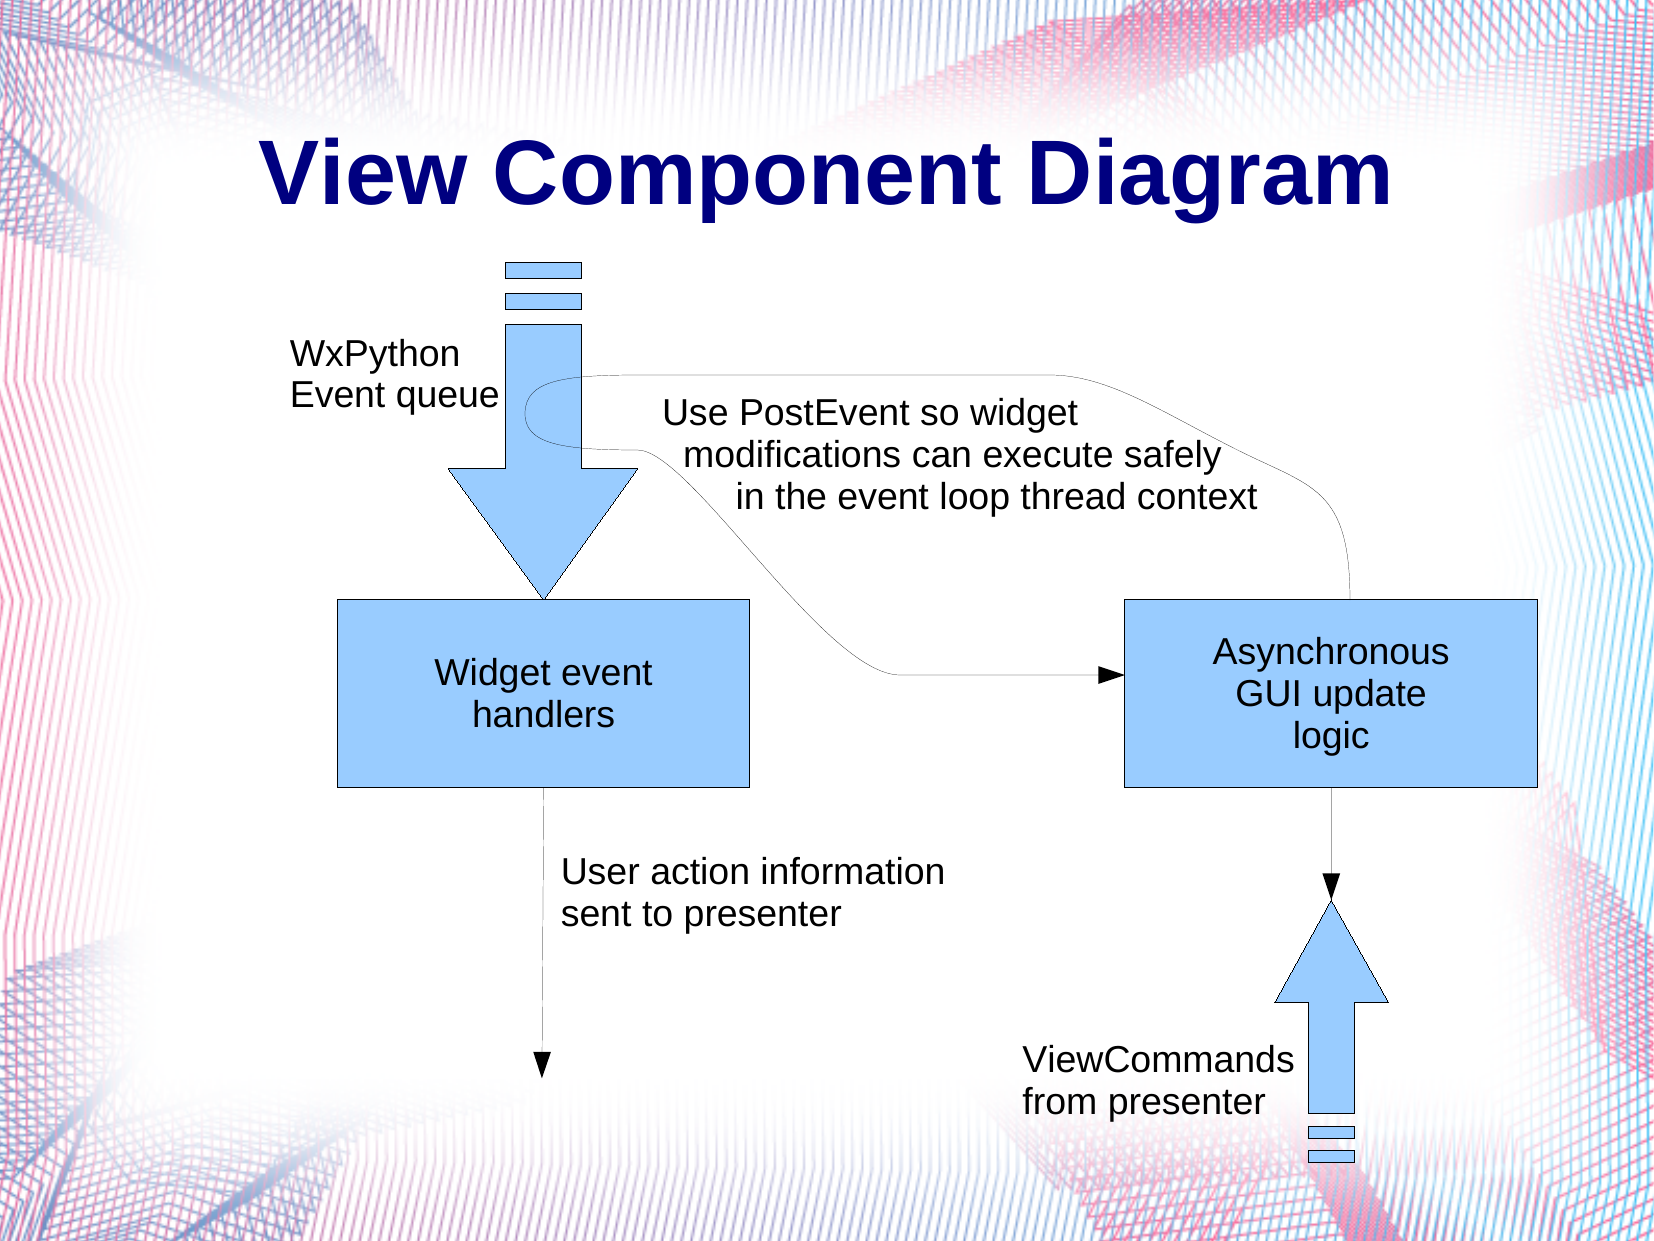

# View Component Diagram
WxPython
Event queue
Use PostEvent so widget
 modifications can execute safely
 in the event loop thread context
Widget event
handlers
Asynchronous
GUI update
logic
User action information
sent to presenter
ViewCommands
from presenter